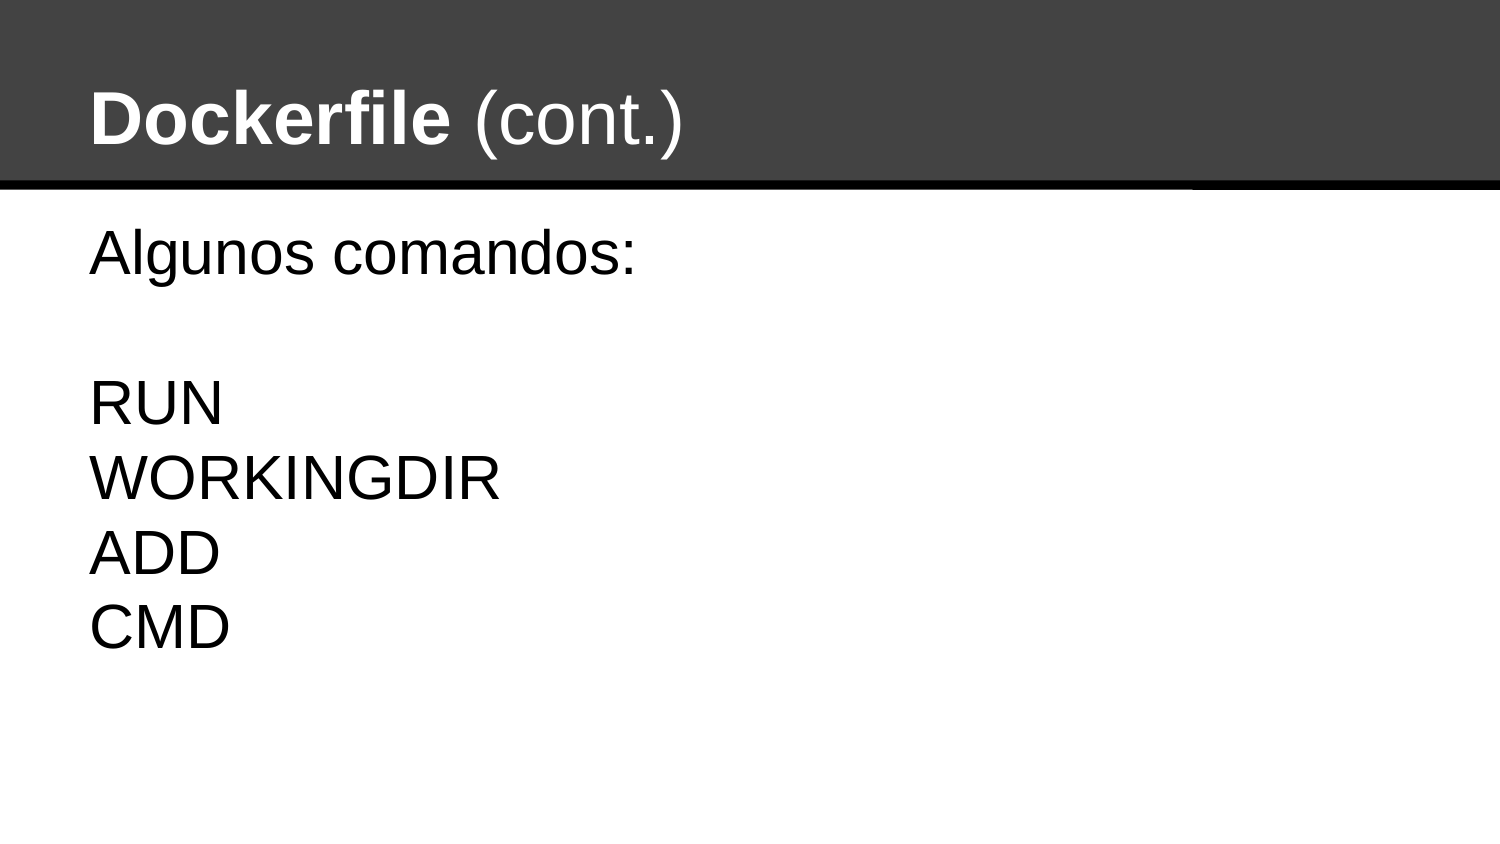

Dockerfile (cont.)
Algunos comandos:
RUN
WORKINGDIR
ADD
CMD